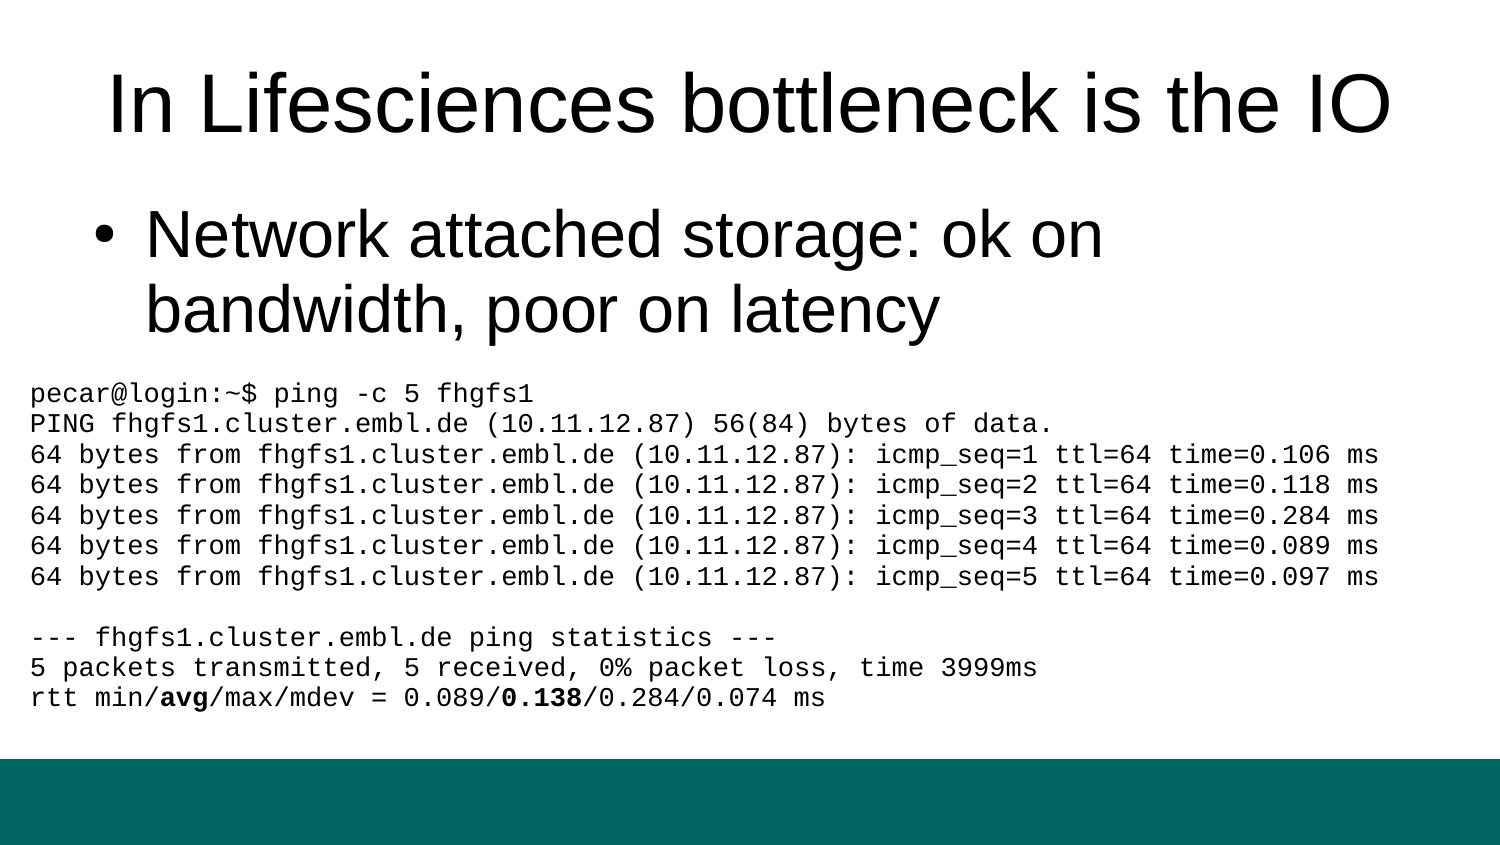

# In Lifesciences bottleneck is the IO
Network attached storage: ok on bandwidth, poor on latency
pecar@login:~$ ping -c 5 fhgfs1
PING fhgfs1.cluster.embl.de (10.11.12.87) 56(84) bytes of data.
64 bytes from fhgfs1.cluster.embl.de (10.11.12.87): icmp_seq=1 ttl=64 time=0.106 ms
64 bytes from fhgfs1.cluster.embl.de (10.11.12.87): icmp_seq=2 ttl=64 time=0.118 ms
64 bytes from fhgfs1.cluster.embl.de (10.11.12.87): icmp_seq=3 ttl=64 time=0.284 ms
64 bytes from fhgfs1.cluster.embl.de (10.11.12.87): icmp_seq=4 ttl=64 time=0.089 ms
64 bytes from fhgfs1.cluster.embl.de (10.11.12.87): icmp_seq=5 ttl=64 time=0.097 ms
--- fhgfs1.cluster.embl.de ping statistics ---
5 packets transmitted, 5 received, 0% packet loss, time 3999ms
rtt min/avg/max/mdev = 0.089/0.138/0.284/0.074 ms